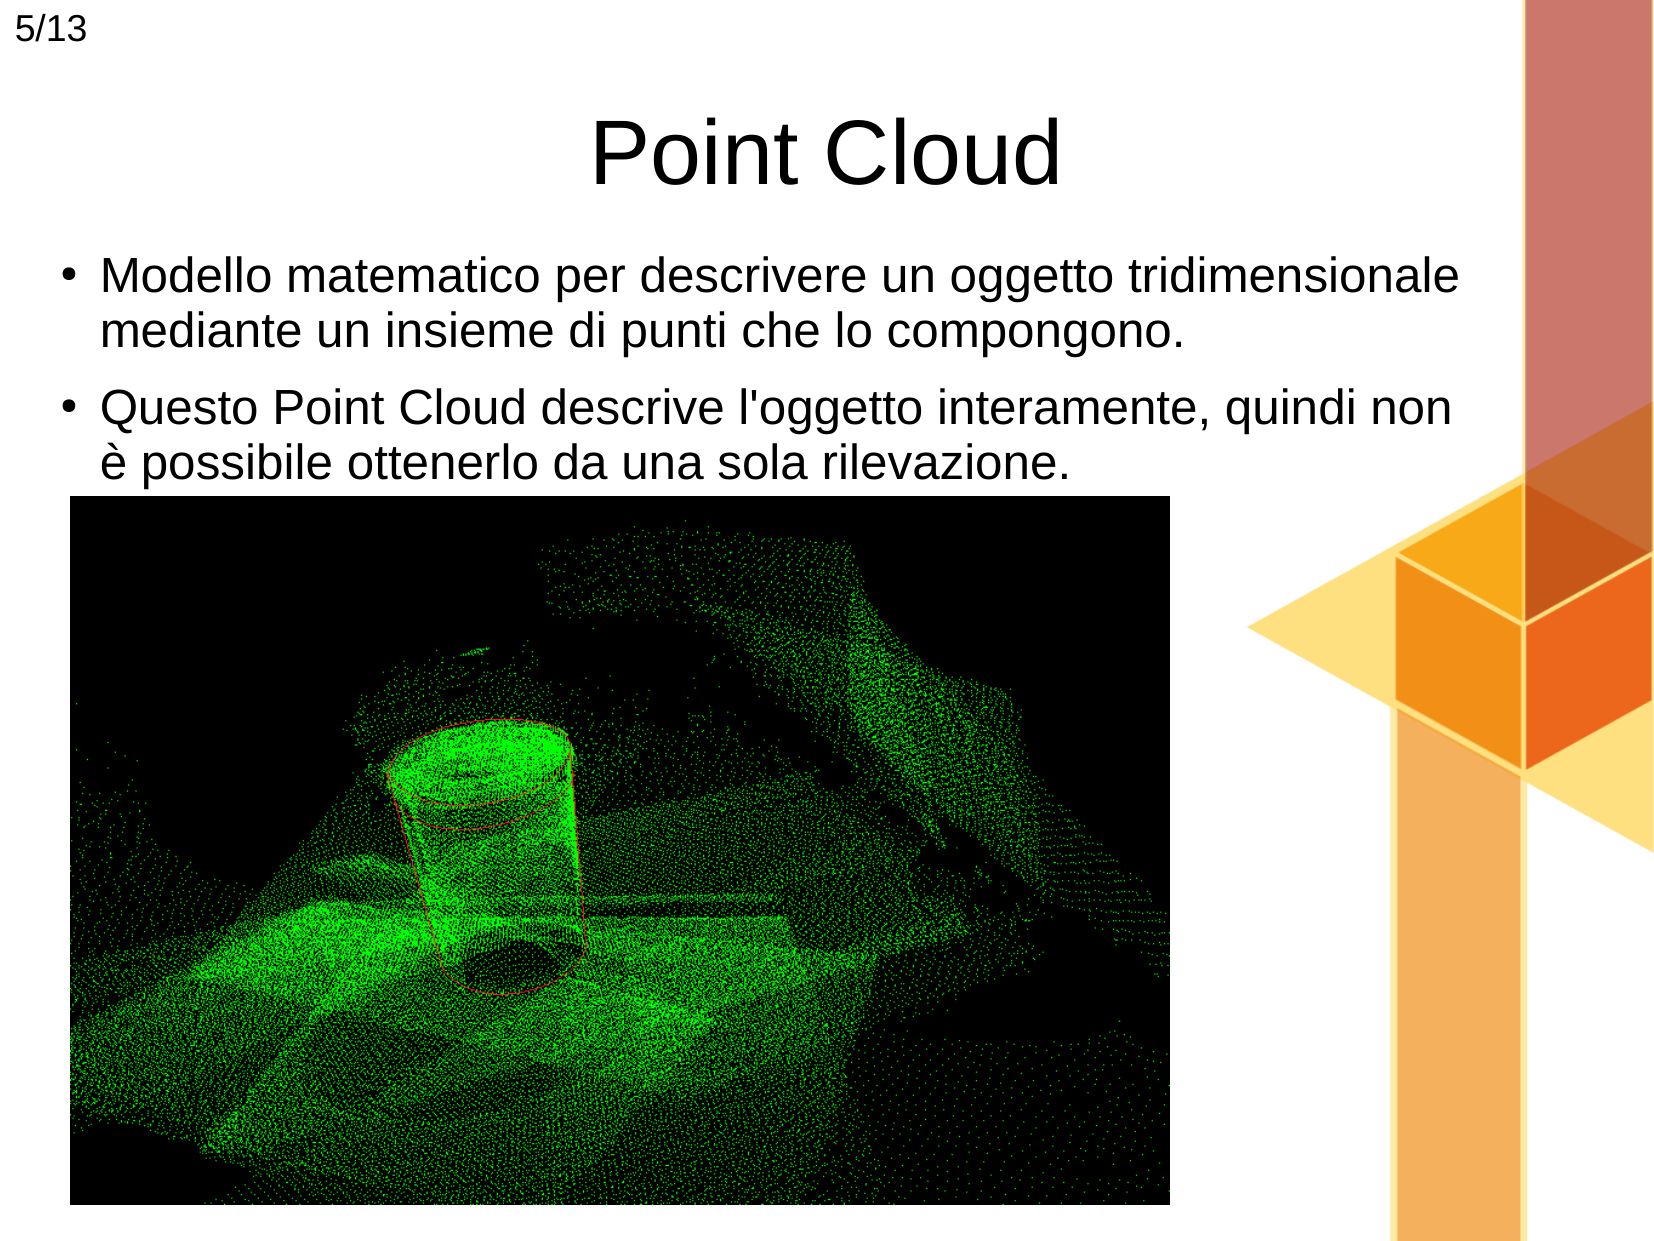

5/13
# Point Cloud
Modello matematico per descrivere un oggetto tridimensionale mediante un insieme di punti che lo compongono.
Questo Point Cloud descrive l'oggetto interamente, quindi non è possibile ottenerlo da una sola rilevazione.